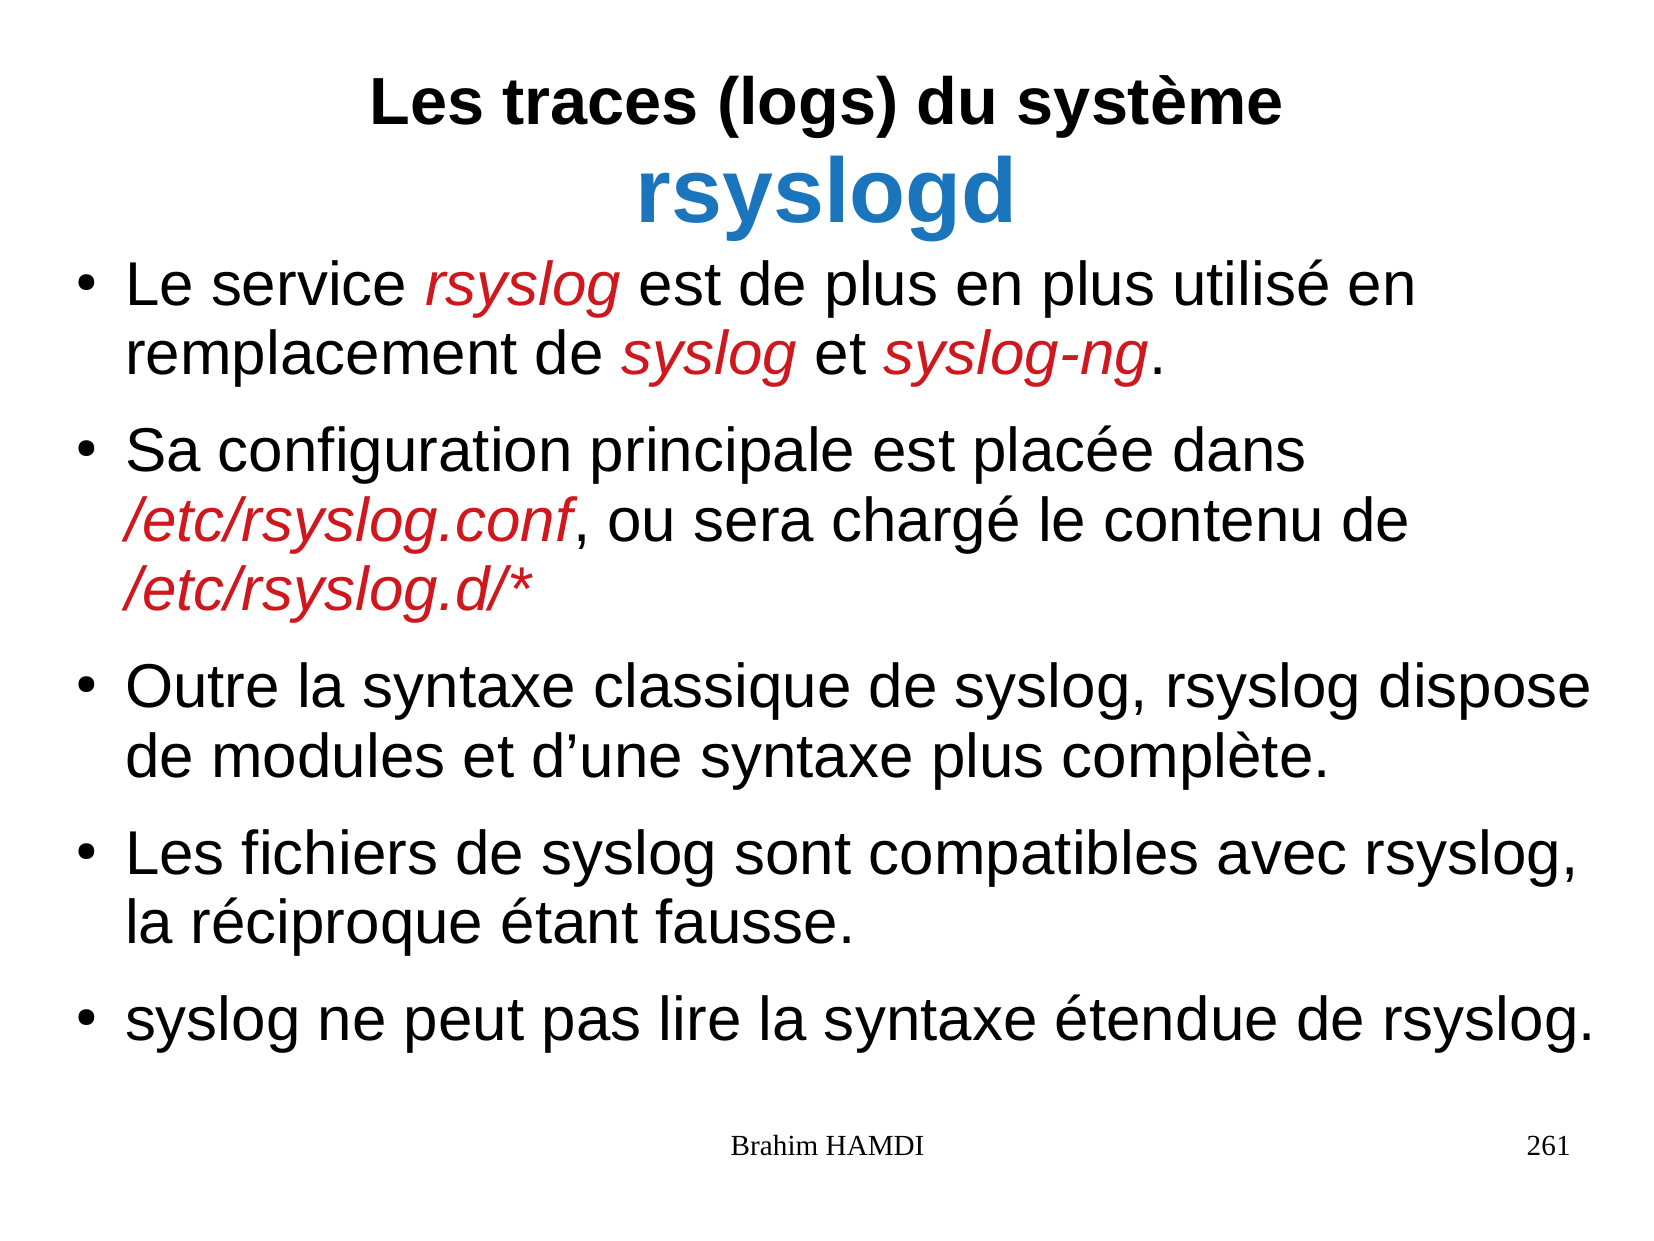

# Les traces (logs) du système rsyslogd
Le service rsyslog est de plus en plus utilisé en remplacement de syslog et syslog-ng.
Sa configuration principale est placée dans /etc/rsyslog.conf, ou sera chargé le contenu de /etc/rsyslog.d/*
Outre la syntaxe classique de syslog, rsyslog dispose de modules et d’une syntaxe plus complète.
Les fichiers de syslog sont compatibles avec rsyslog, la réciproque étant fausse.
syslog ne peut pas lire la syntaxe étendue de rsyslog.
Brahim HAMDI
261